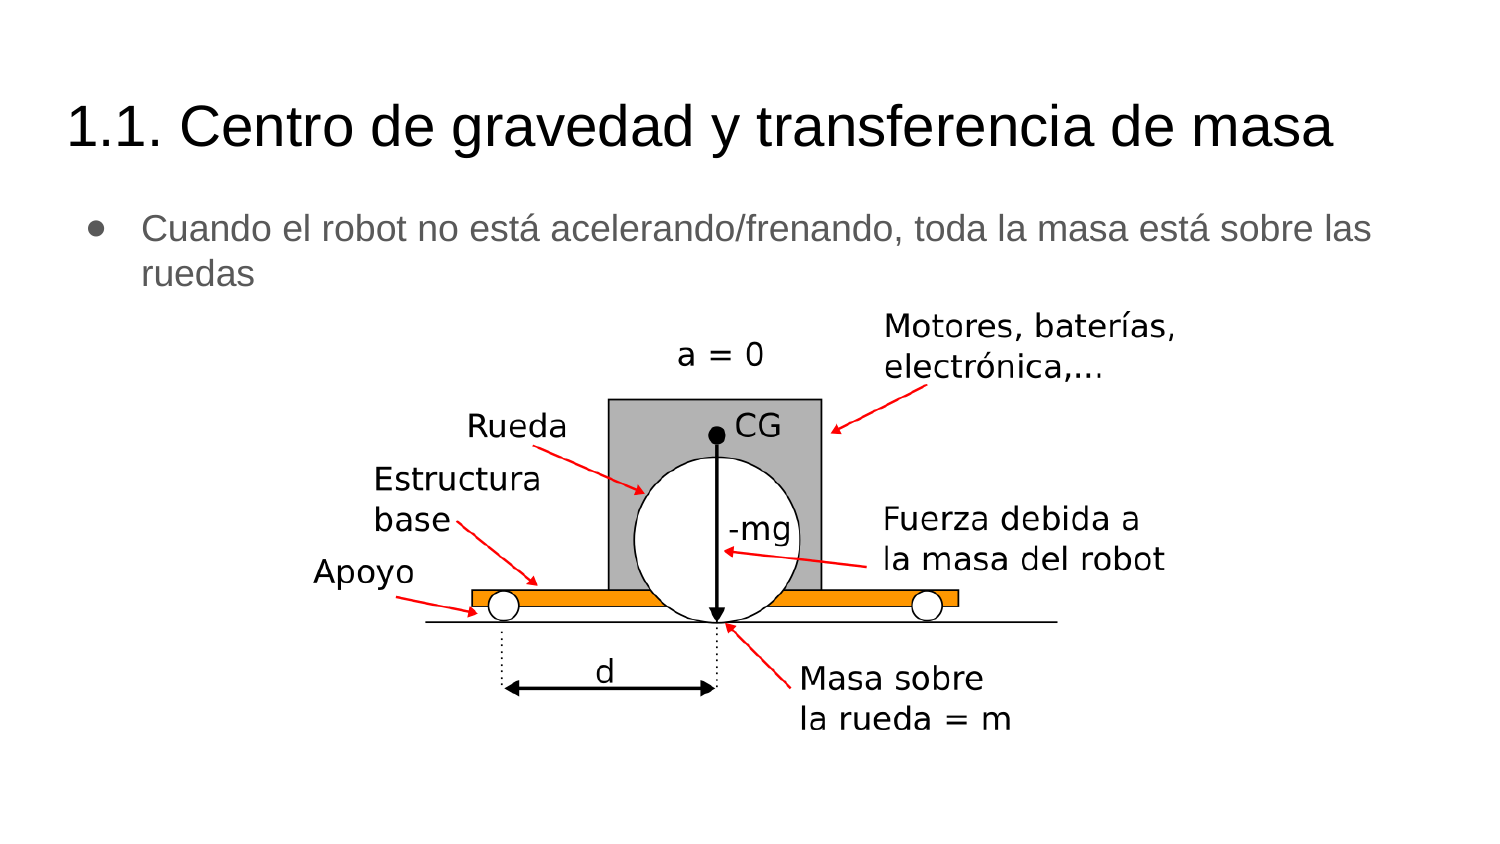

# 1.1. Centro de gravedad y transferencia de masa
Cuando el robot no está acelerando/frenando, toda la masa está sobre las ruedas